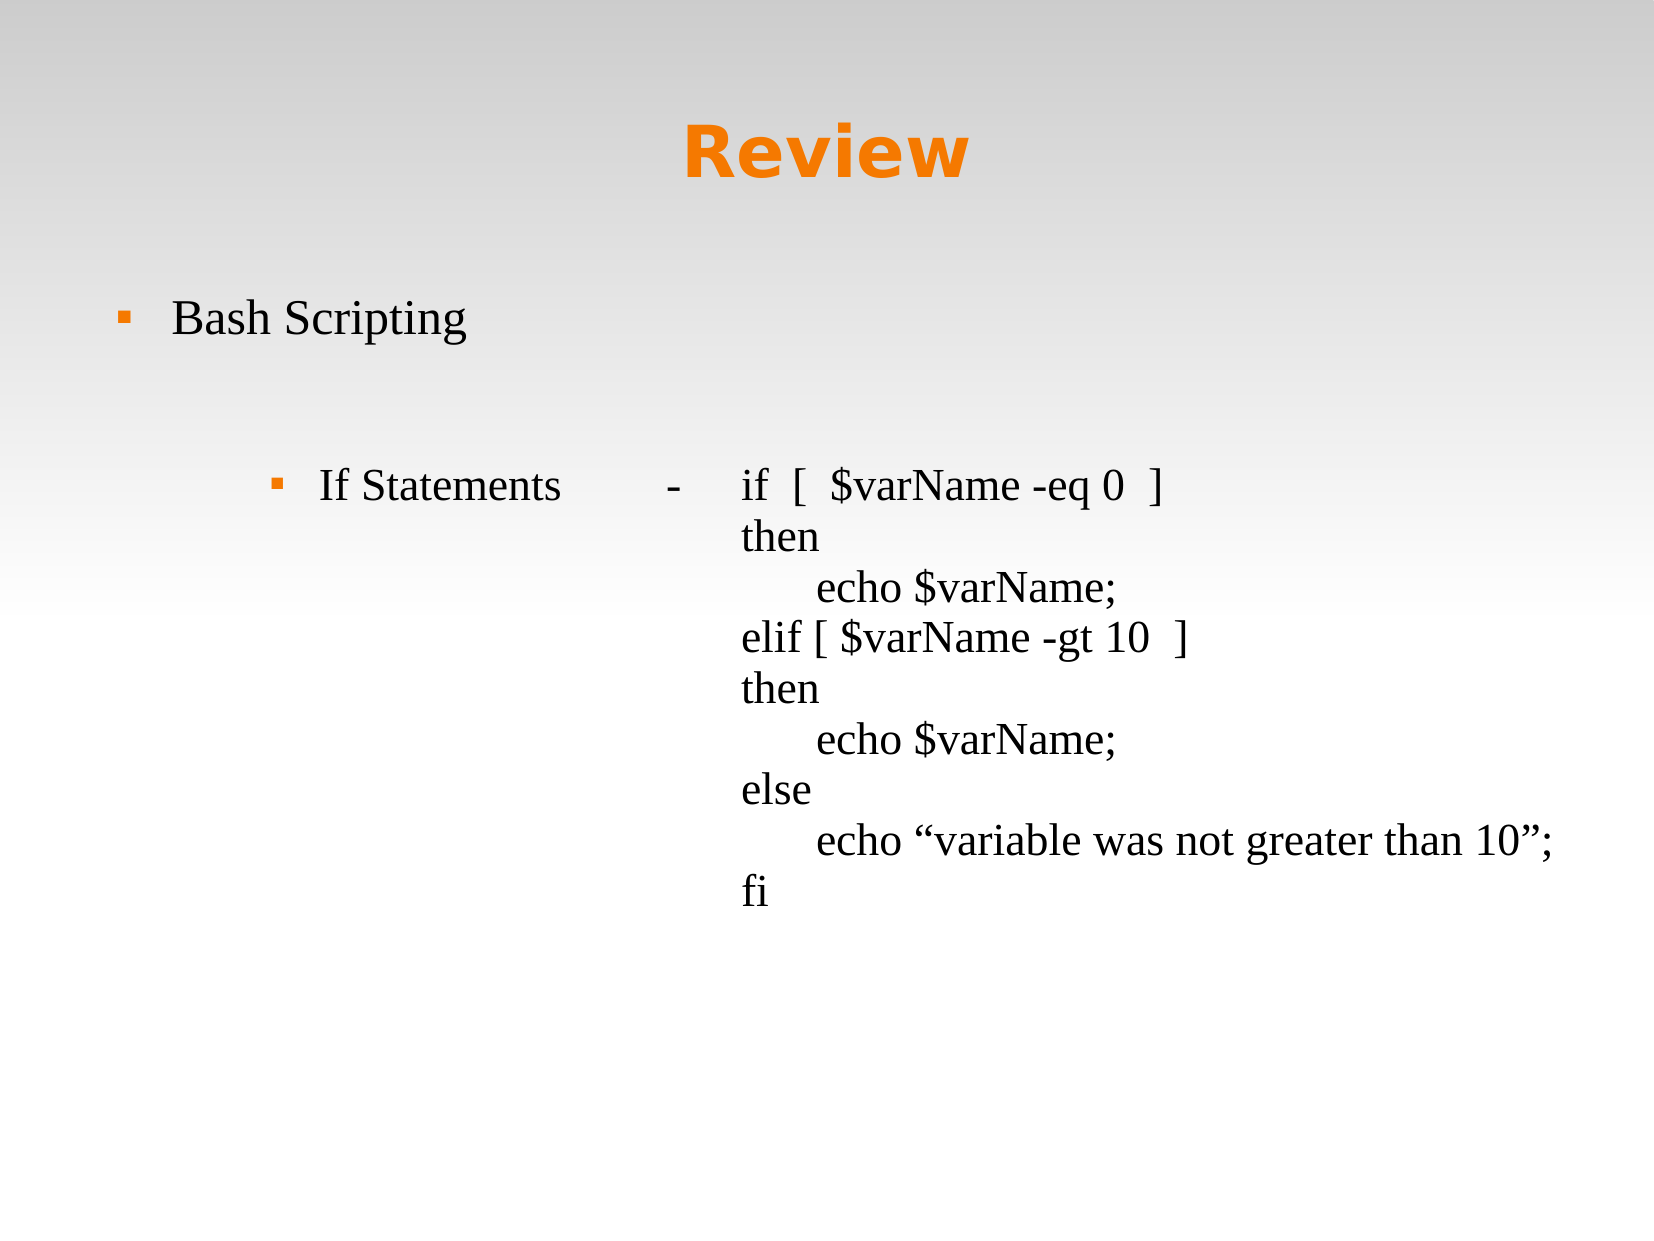

# Review
Bash Scripting
If Statements		-	if [ $varName -eq 0 ]
					then
						echo $varName;
					elif [ $varName -gt 10 ]
					then
						echo $varName;
					else
						echo “variable was not greater than 10”;
					fi